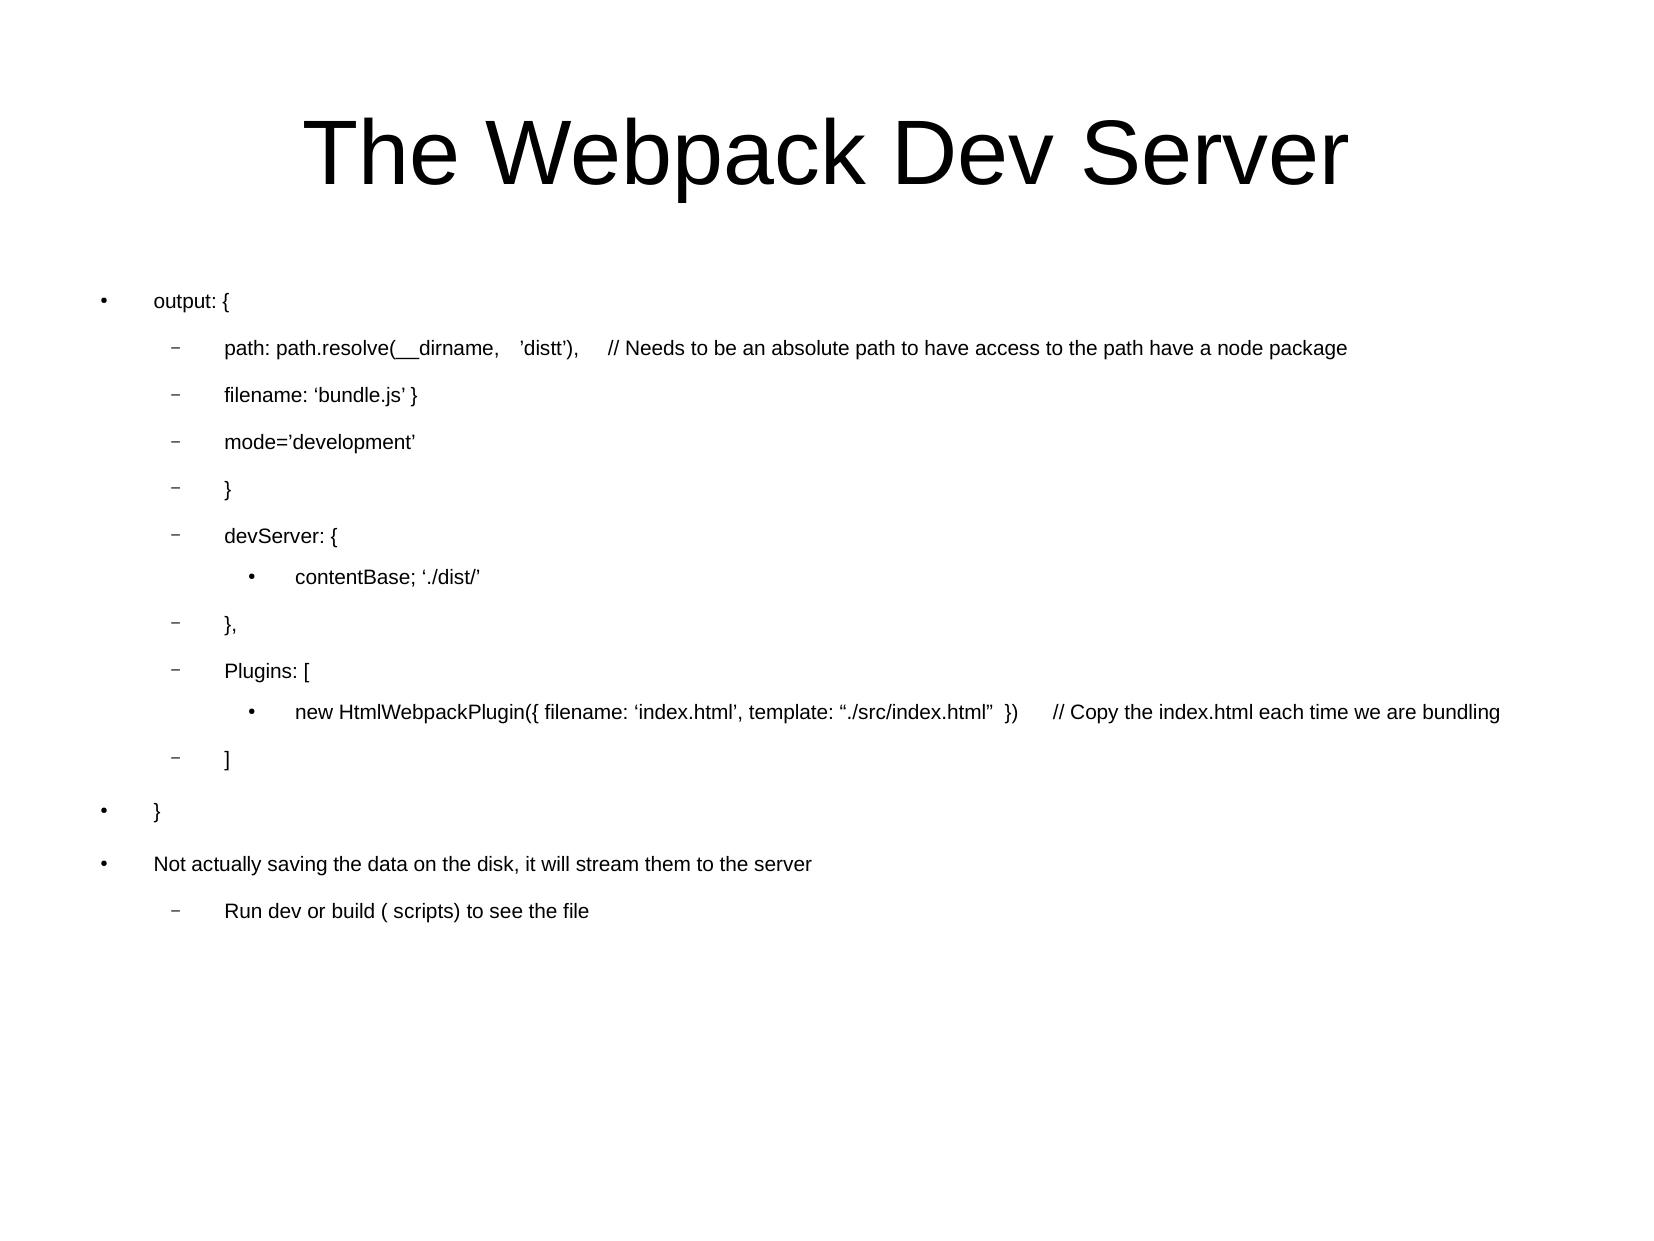

# The Webpack Dev Server
output: {
path: path.resolve(__dirname, 	’distt’), // Needs to be an absolute path to have access to the path have a node package
filename: ‘bundle.js’ }
mode=’development’
}
devServer: {
contentBase; ‘./dist/’
},
Plugins: [
new HtmlWebpackPlugin({ filename: ‘index.html’, template: “./src/index.html” }) // Copy the index.html each time we are bundling
]
}
Not actually saving the data on the disk, it will stream them to the server
Run dev or build ( scripts) to see the file